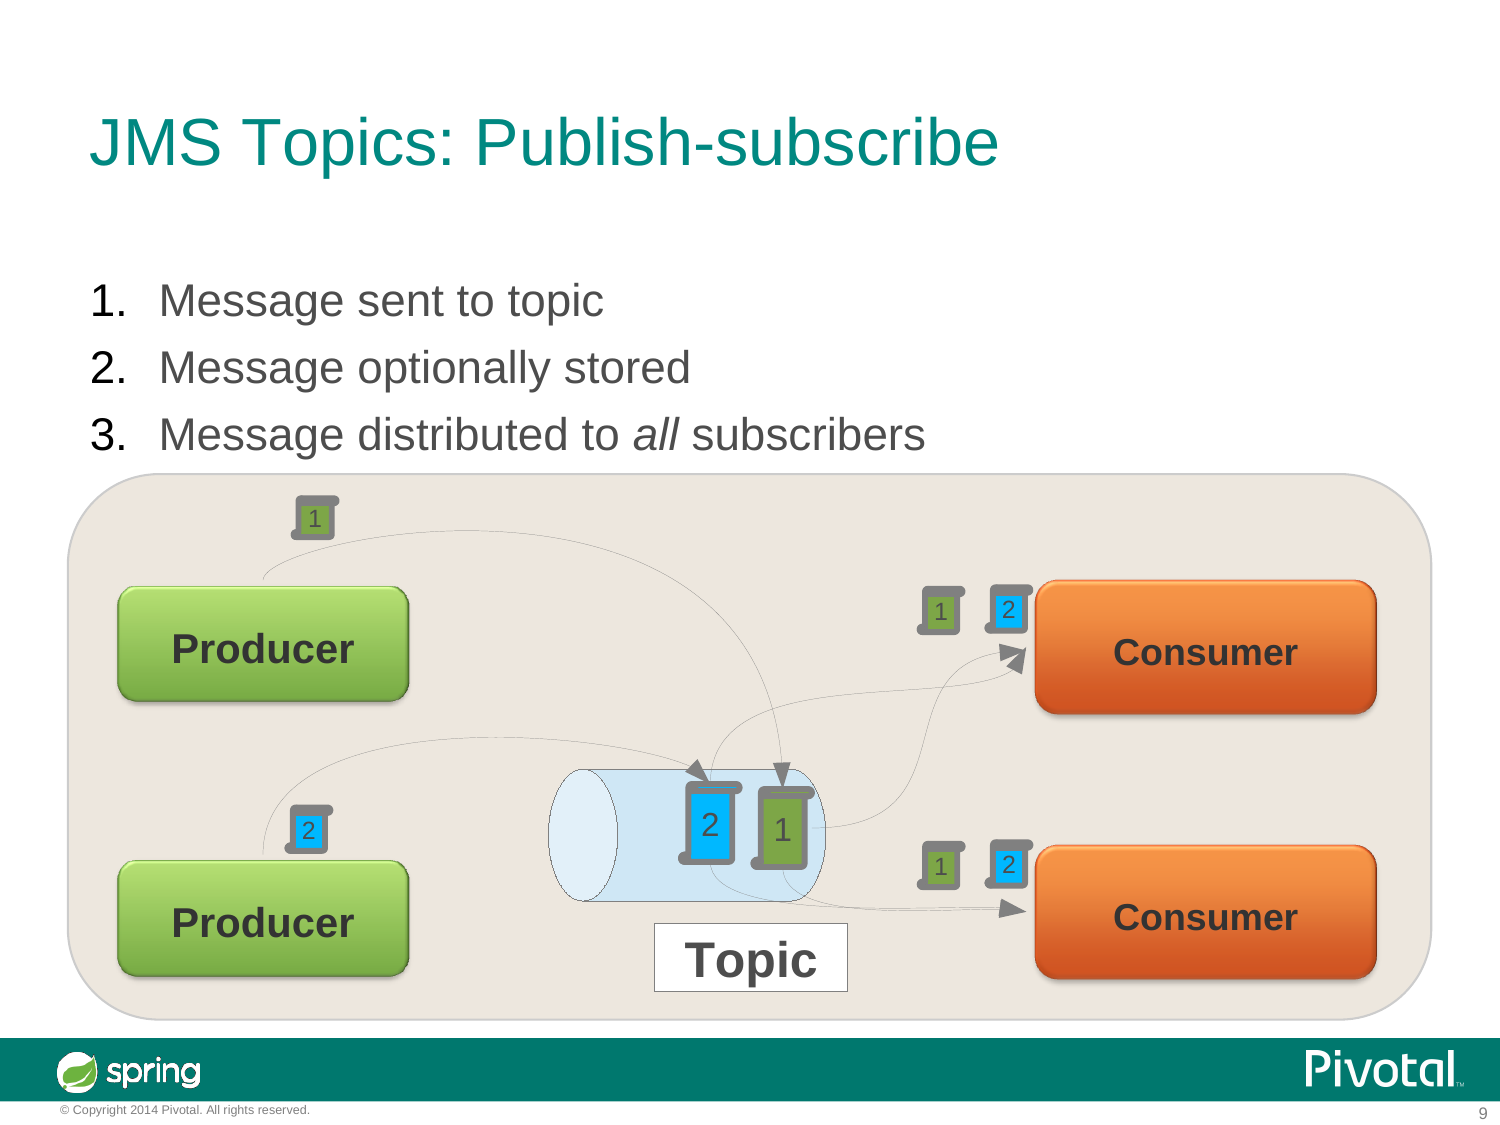

# JMS Topics: Publish-subscribe
 Message sent to topic
 Message optionally stored
 Message distributed to all subscribers
1
Consumer
Producer
2
1
2
1
2
Consumer
2
1
Producer
Topic